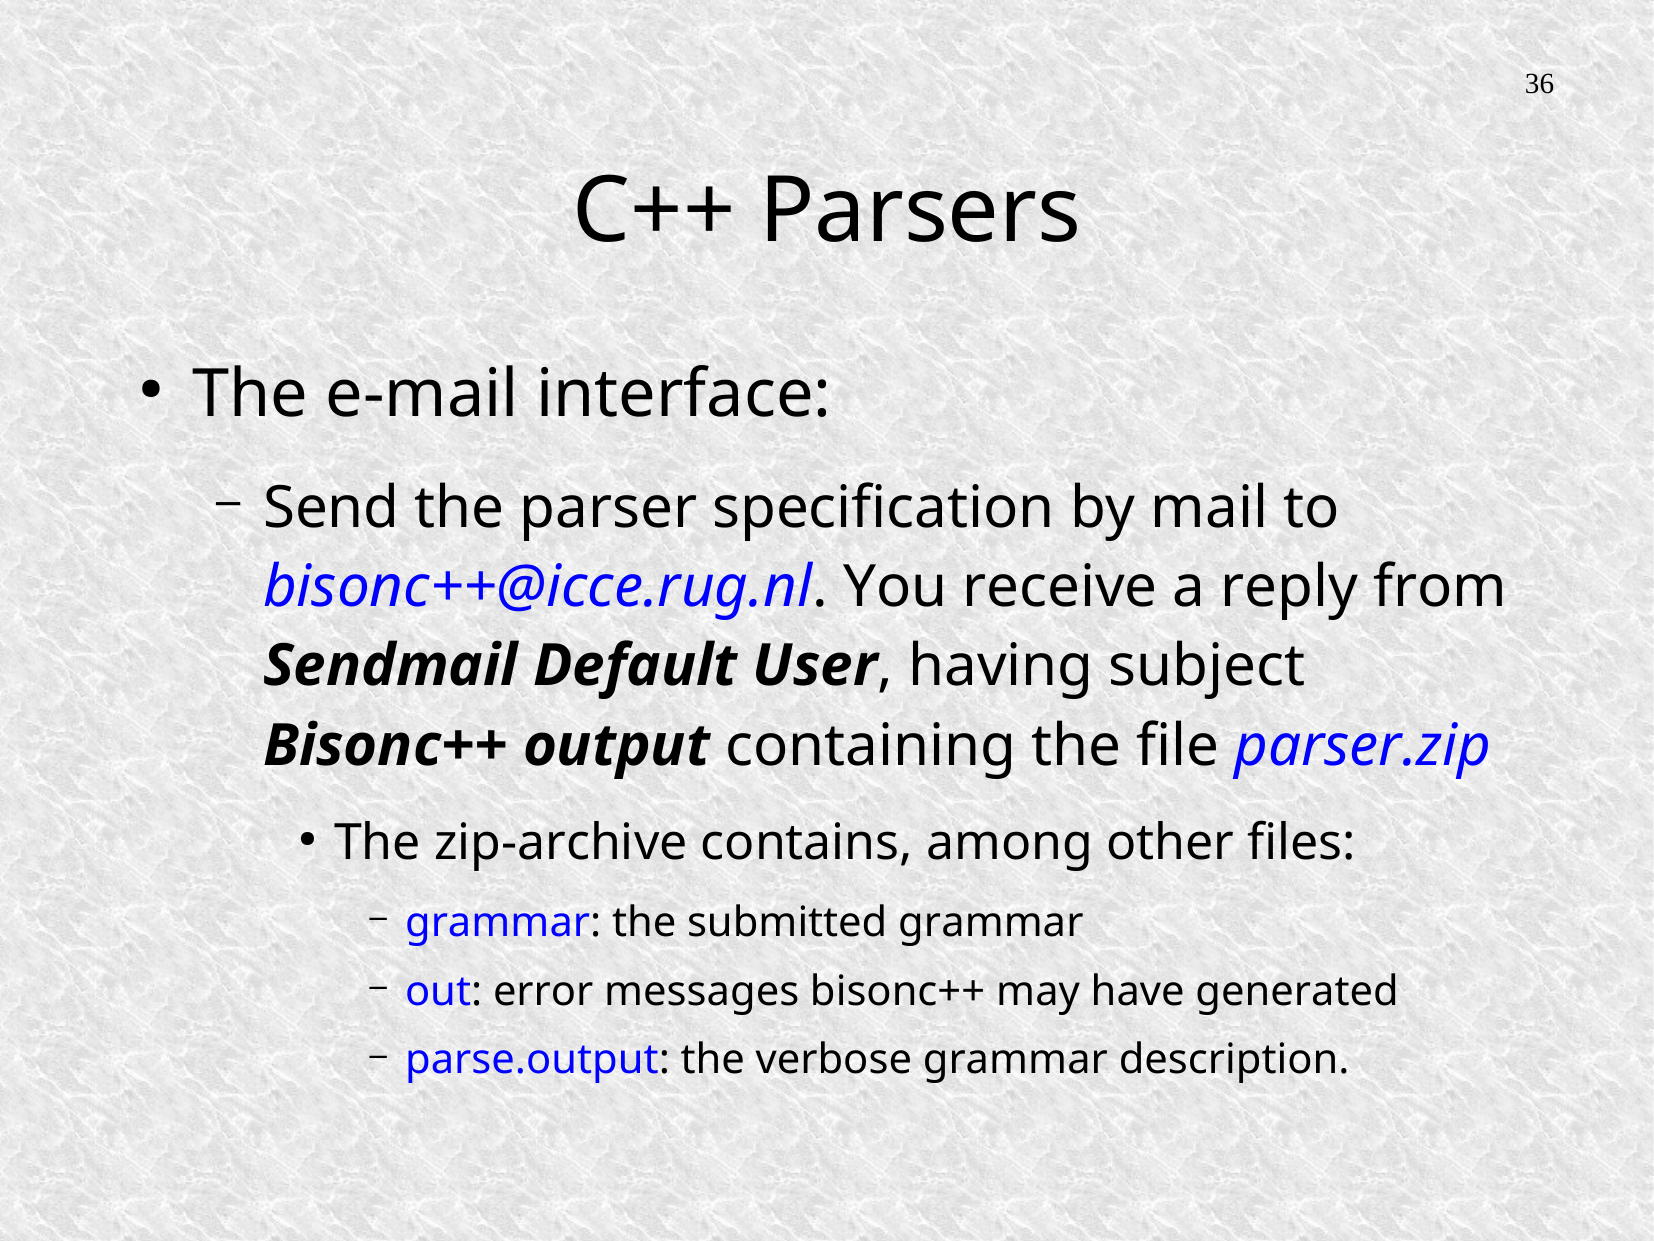

36
# C++ Parsers
The e-mail interface:
Send the parser specification by mail to
bisonc++@icce.rug.nl. You receive a reply from Sendmail Default User, having subject
Bisonc++ output containing the file parser.zip
The zip-archive contains, among other files:
grammar: the submitted grammar
out: error messages bisonc++ may have generated
parse.output: the verbose grammar description.